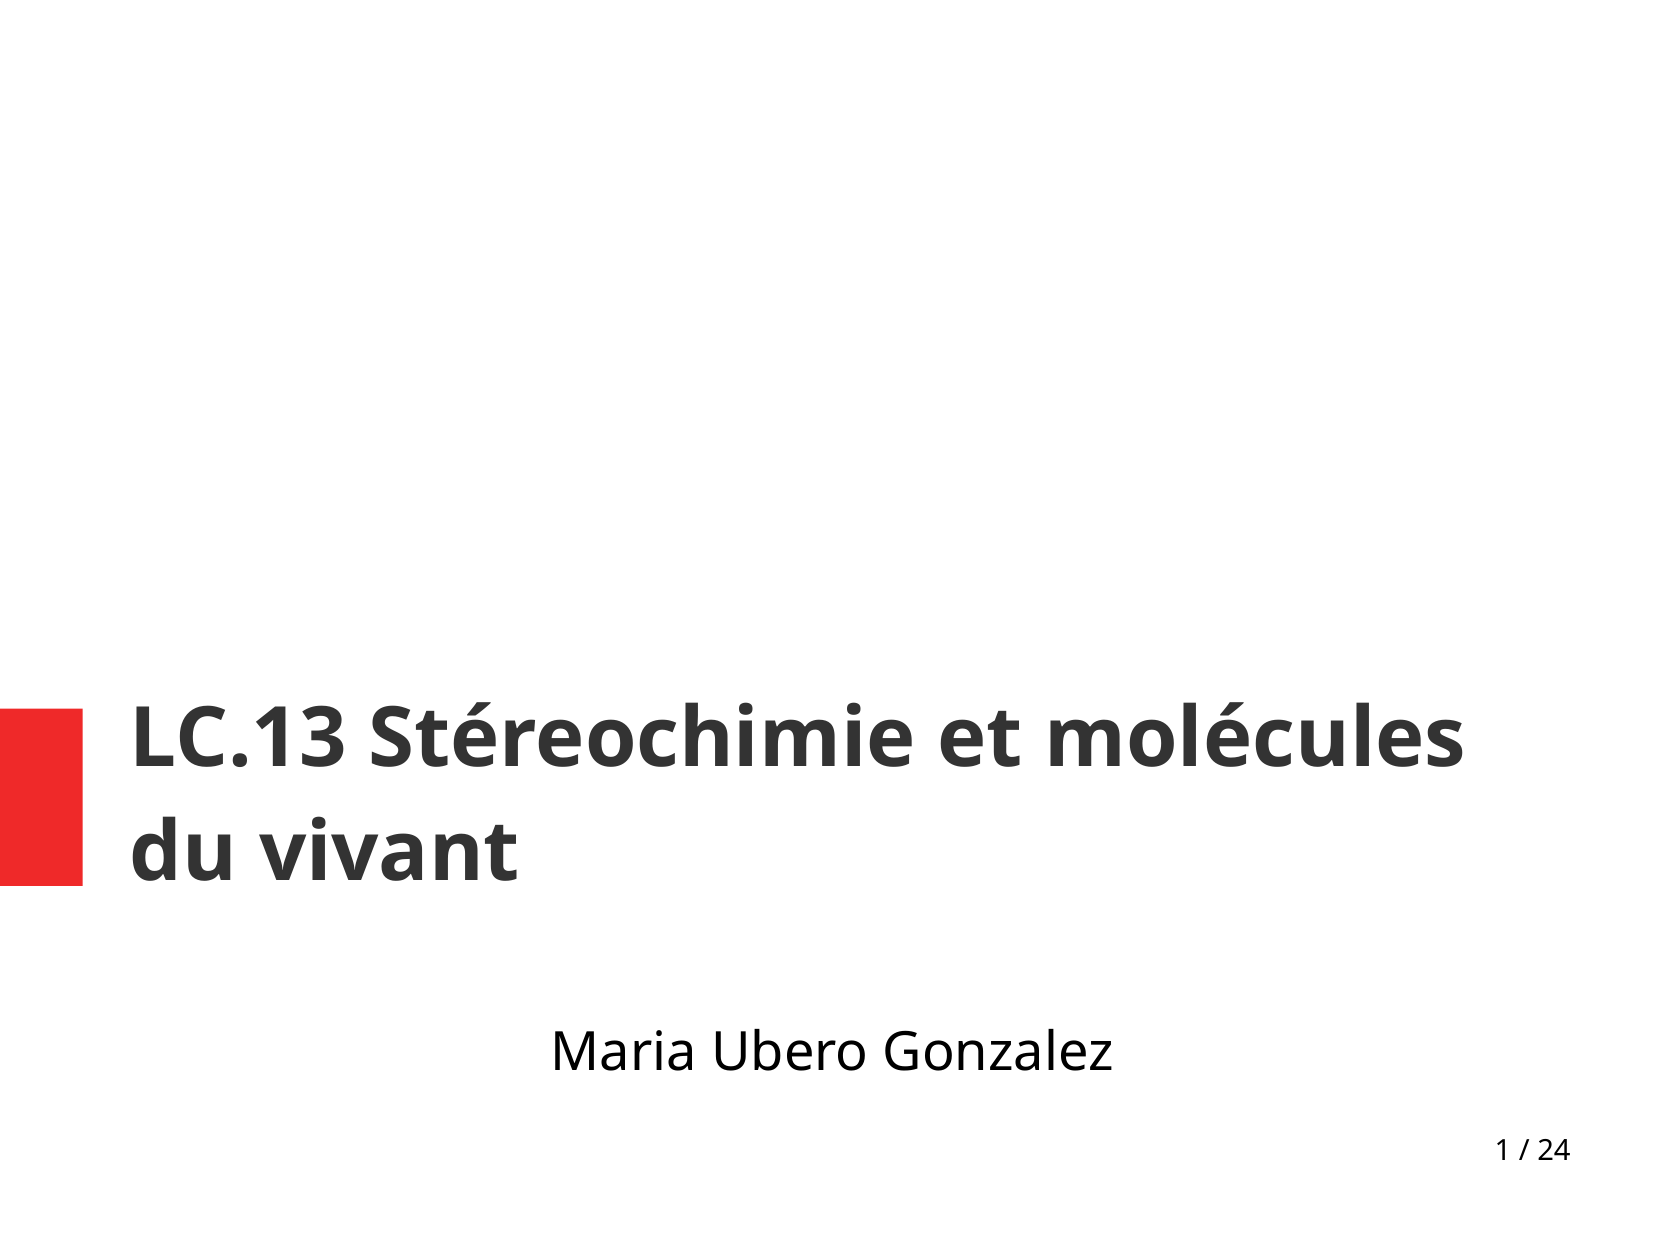

# LC.13 Stéreochimie et molécules du vivant
Maria Ubero Gonzalez
1